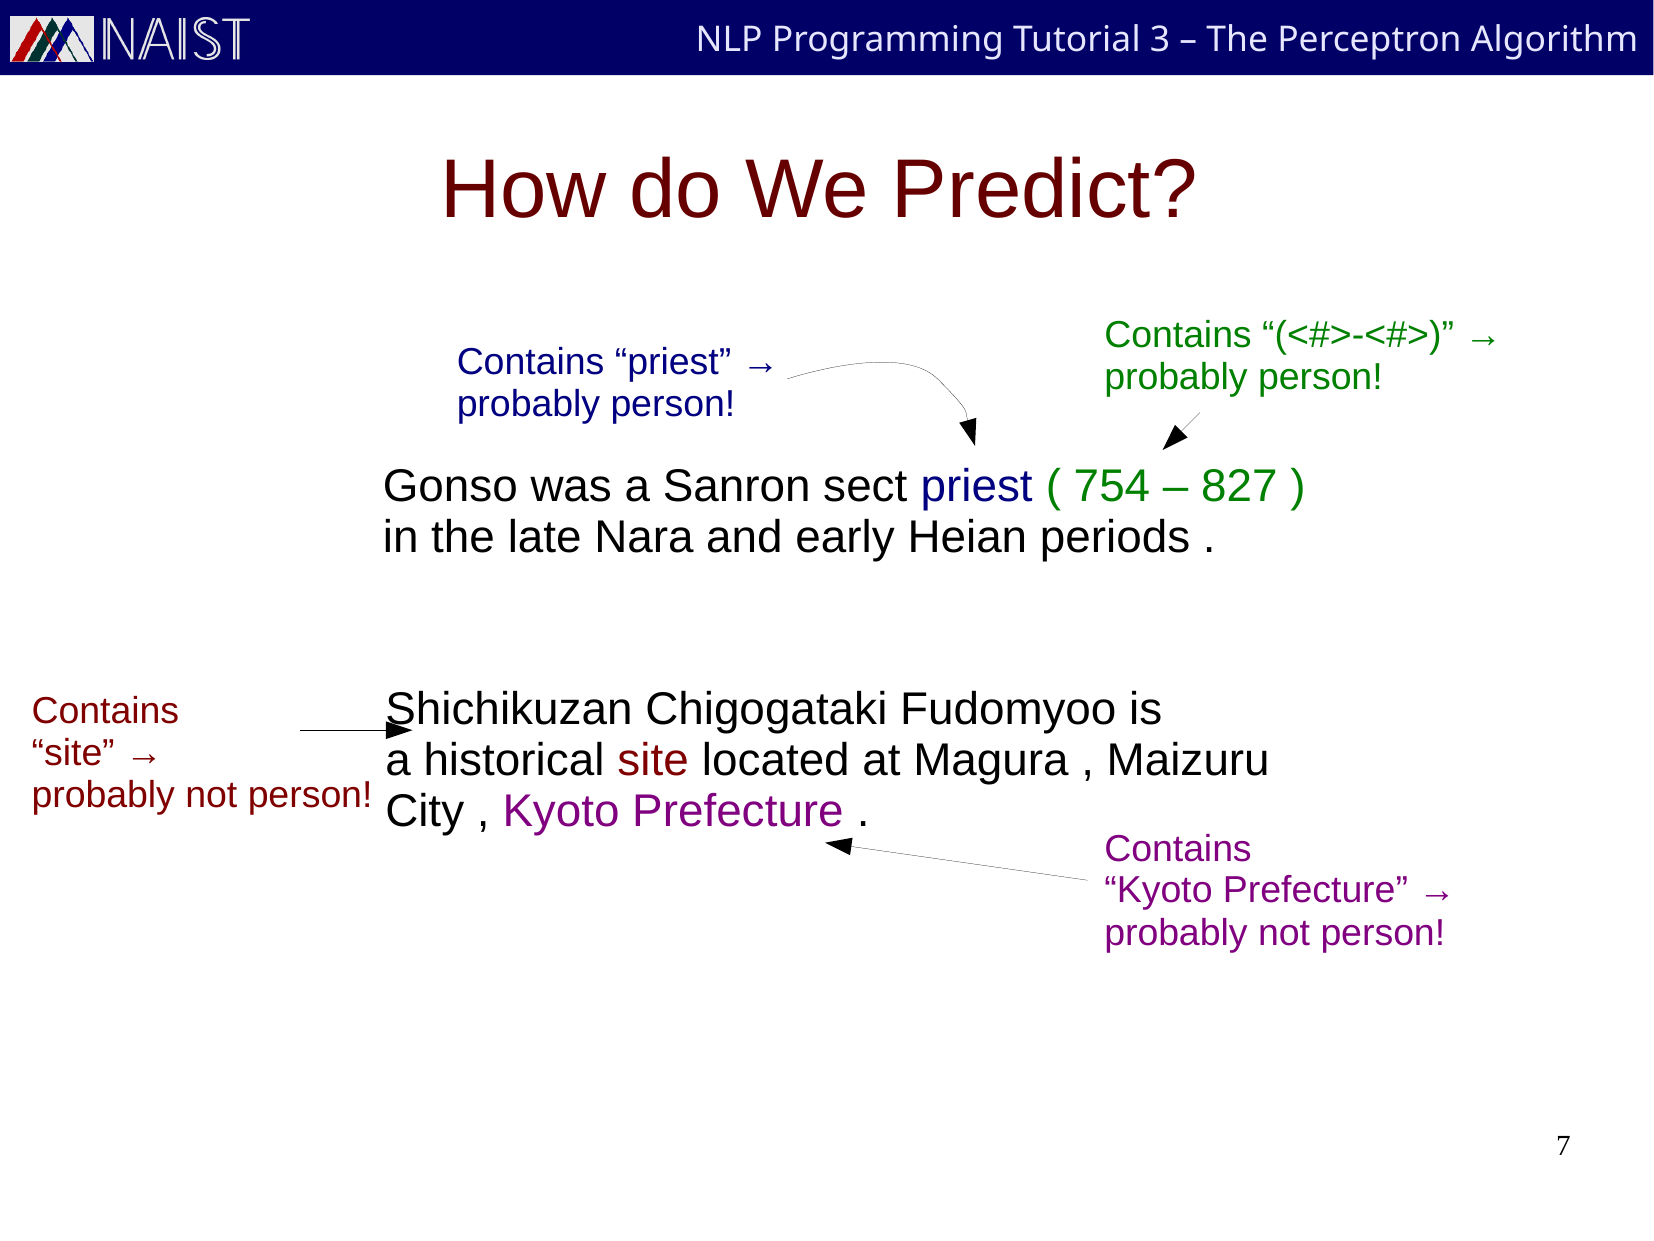

# How do We Predict?
Contains “(<#>-<#>)” →
probably person!
Contains “priest” →
probably person!
Gonso was a Sanron sect priest ( 754 – 827 )
in the late Nara and early Heian periods .
Shichikuzan Chigogataki Fudomyoo is
a historical site located at Magura , Maizuru
City , Kyoto Prefecture .
Contains
“site” →
probably not person!
Contains
“Kyoto Prefecture” →
probably not person!
7